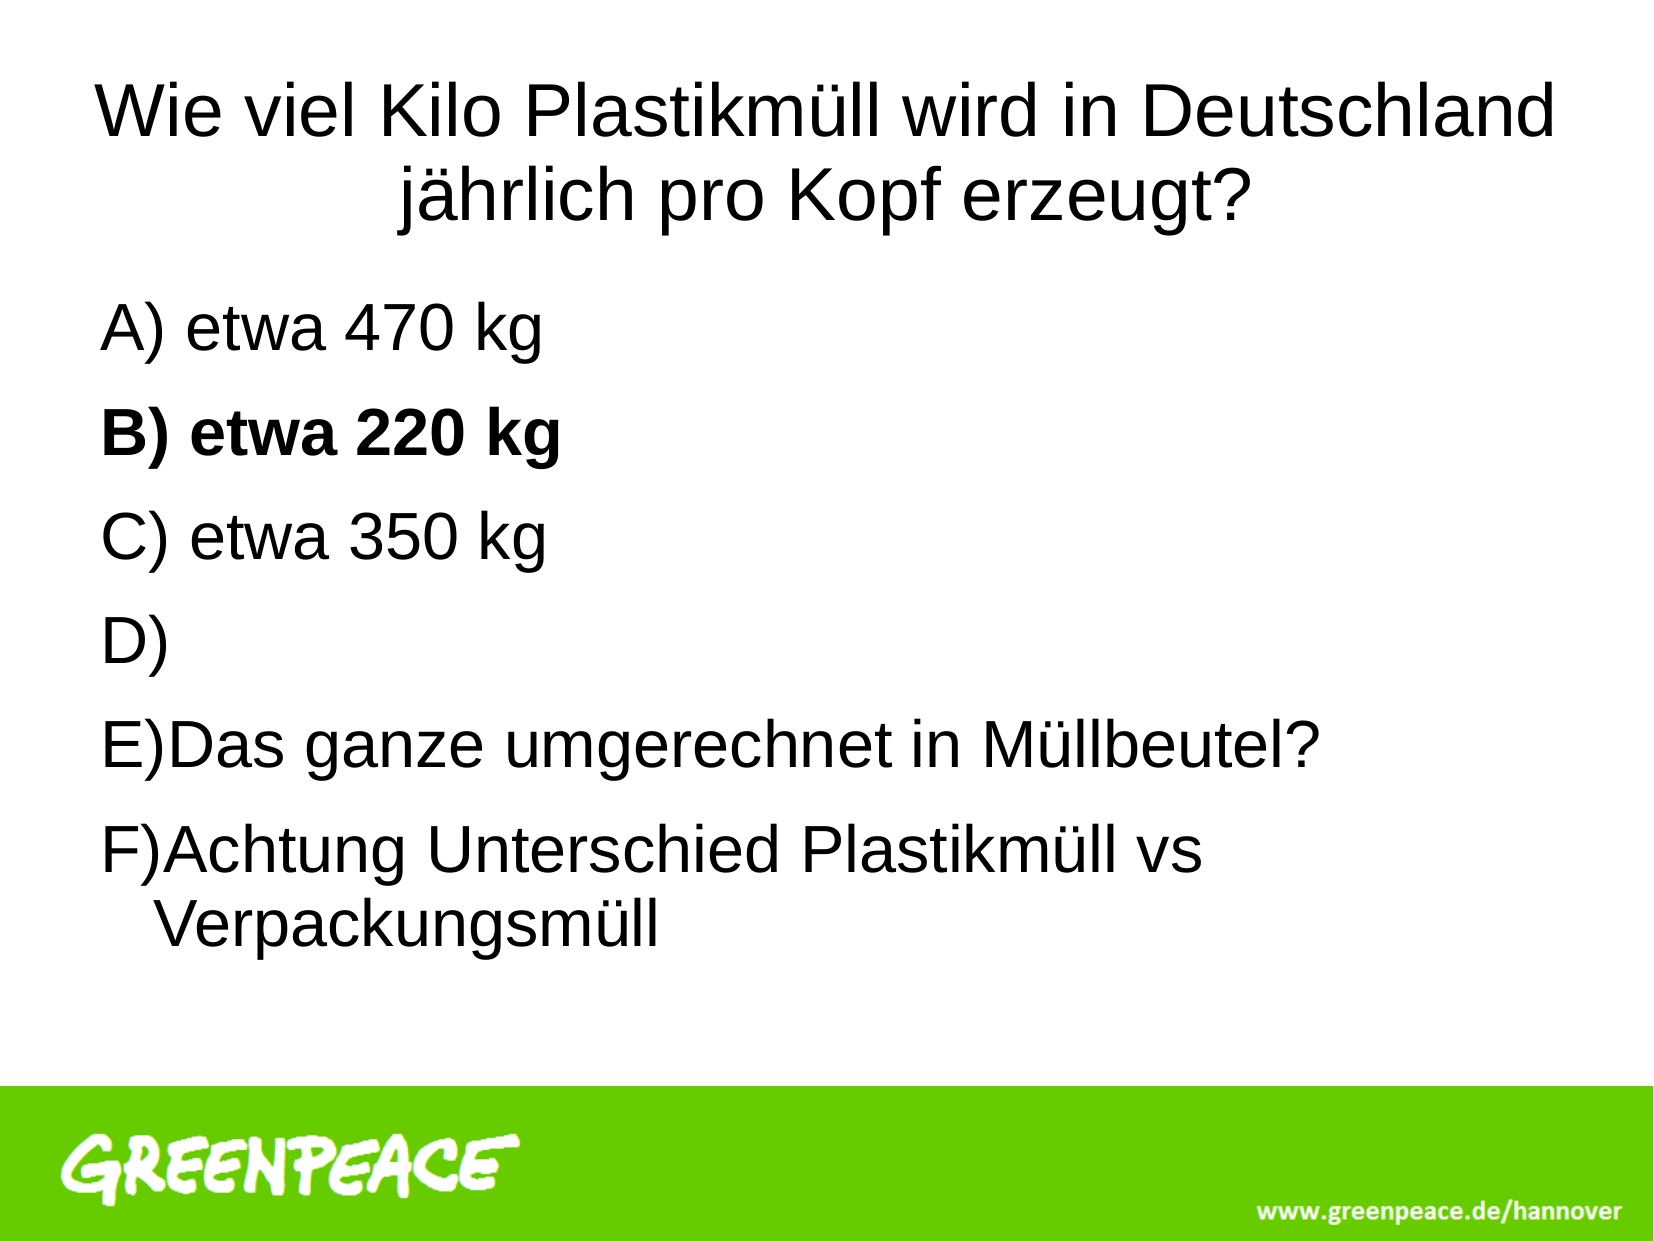

# Wie viel Kilo Plastikmüll wird in Deutschland jährlich pro Kopf erzeugt?
 etwa 470 kg
 etwa 220 kg
 etwa 350 kg
Das ganze umgerechnet in Müllbeutel?
Achtung Unterschied Plastikmüll vs Verpackungsmüll